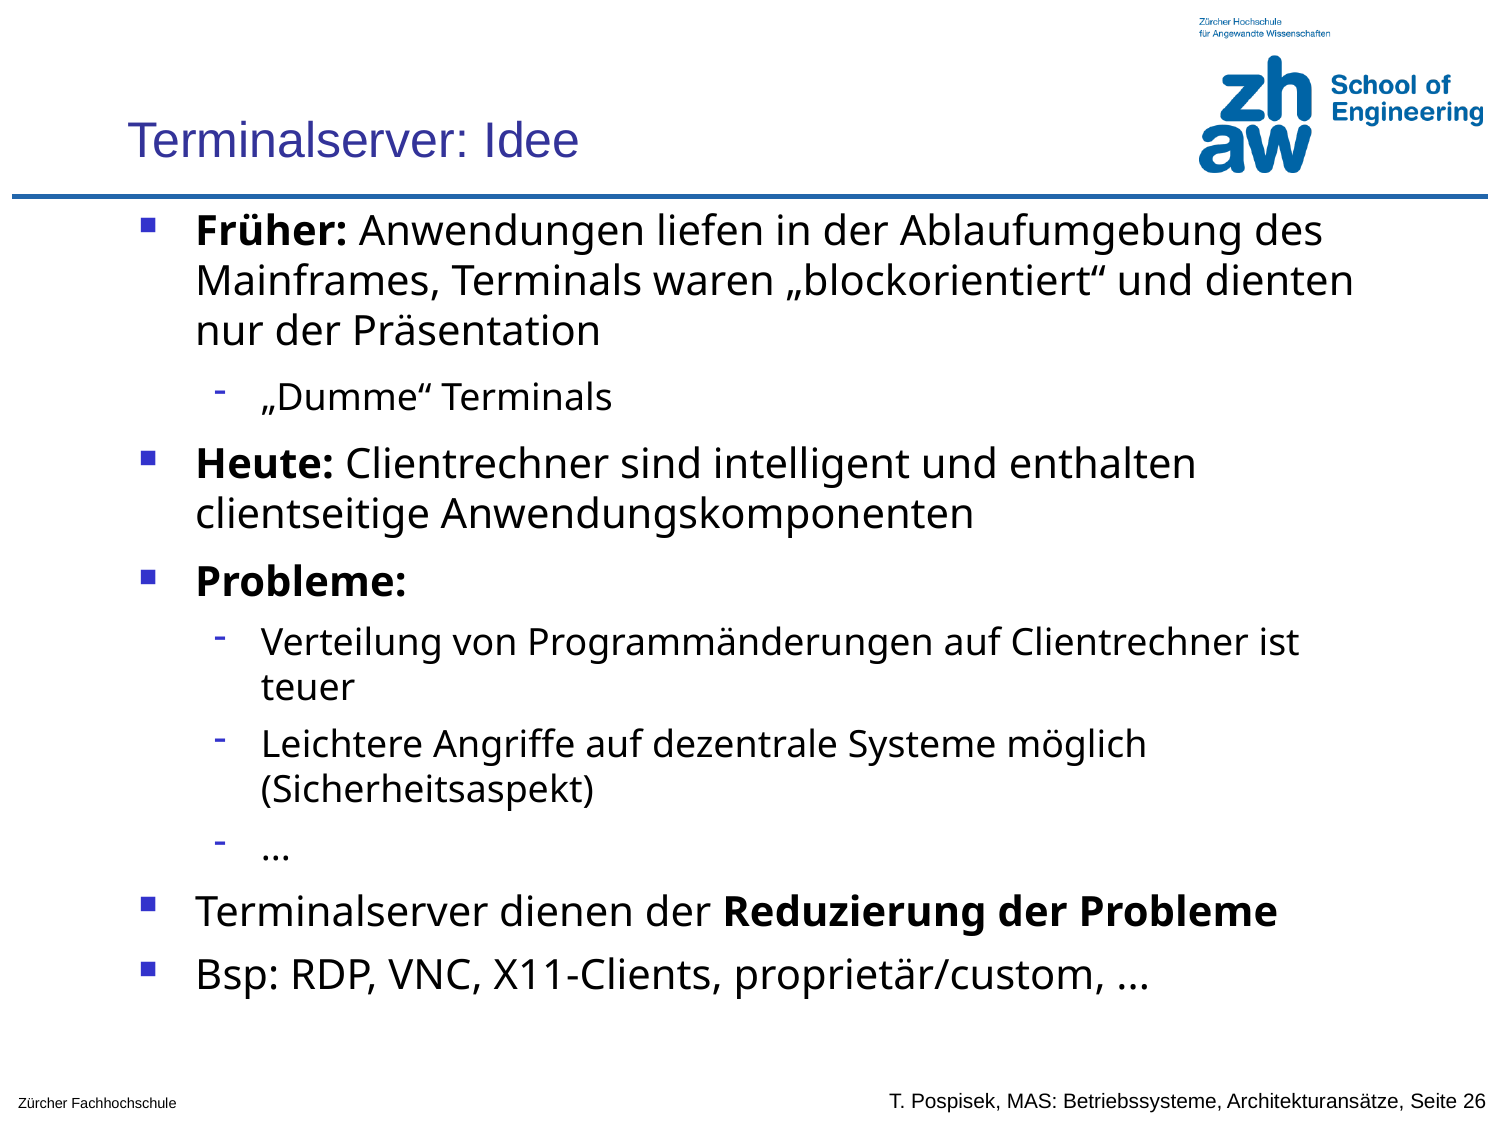

# Terminalserver: Idee
Früher: Anwendungen liefen in der Ablaufumgebung des Mainframes, Terminals waren „blockorientiert“ und dienten nur der Präsentation
„Dumme“ Terminals
Heute: Clientrechner sind intelligent und enthalten clientseitige Anwendungskomponenten
Probleme:
Verteilung von Programmänderungen auf Clientrechner ist teuer
Leichtere Angriffe auf dezentrale Systeme möglich (Sicherheitsaspekt)
...
Terminalserver dienen der Reduzierung der Probleme
Bsp: RDP, VNC, X11-Clients, proprietär/custom, ...